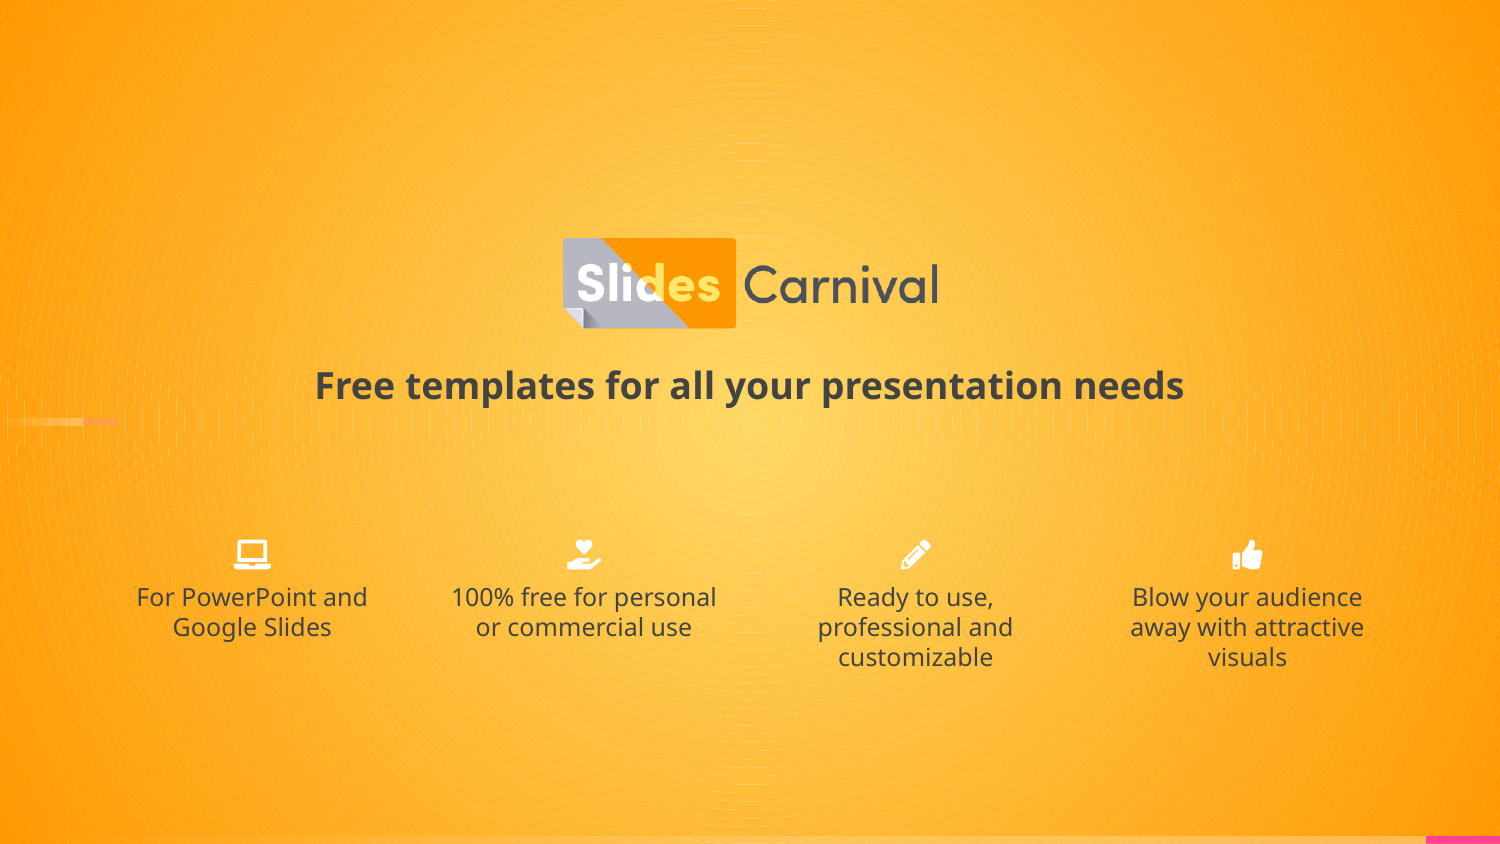

Free templates for all your presentation needs
Ready to use, professional and customizable
Blow your audience away with attractive visuals
For PowerPoint and Google Slides
100% free for personal or commercial use